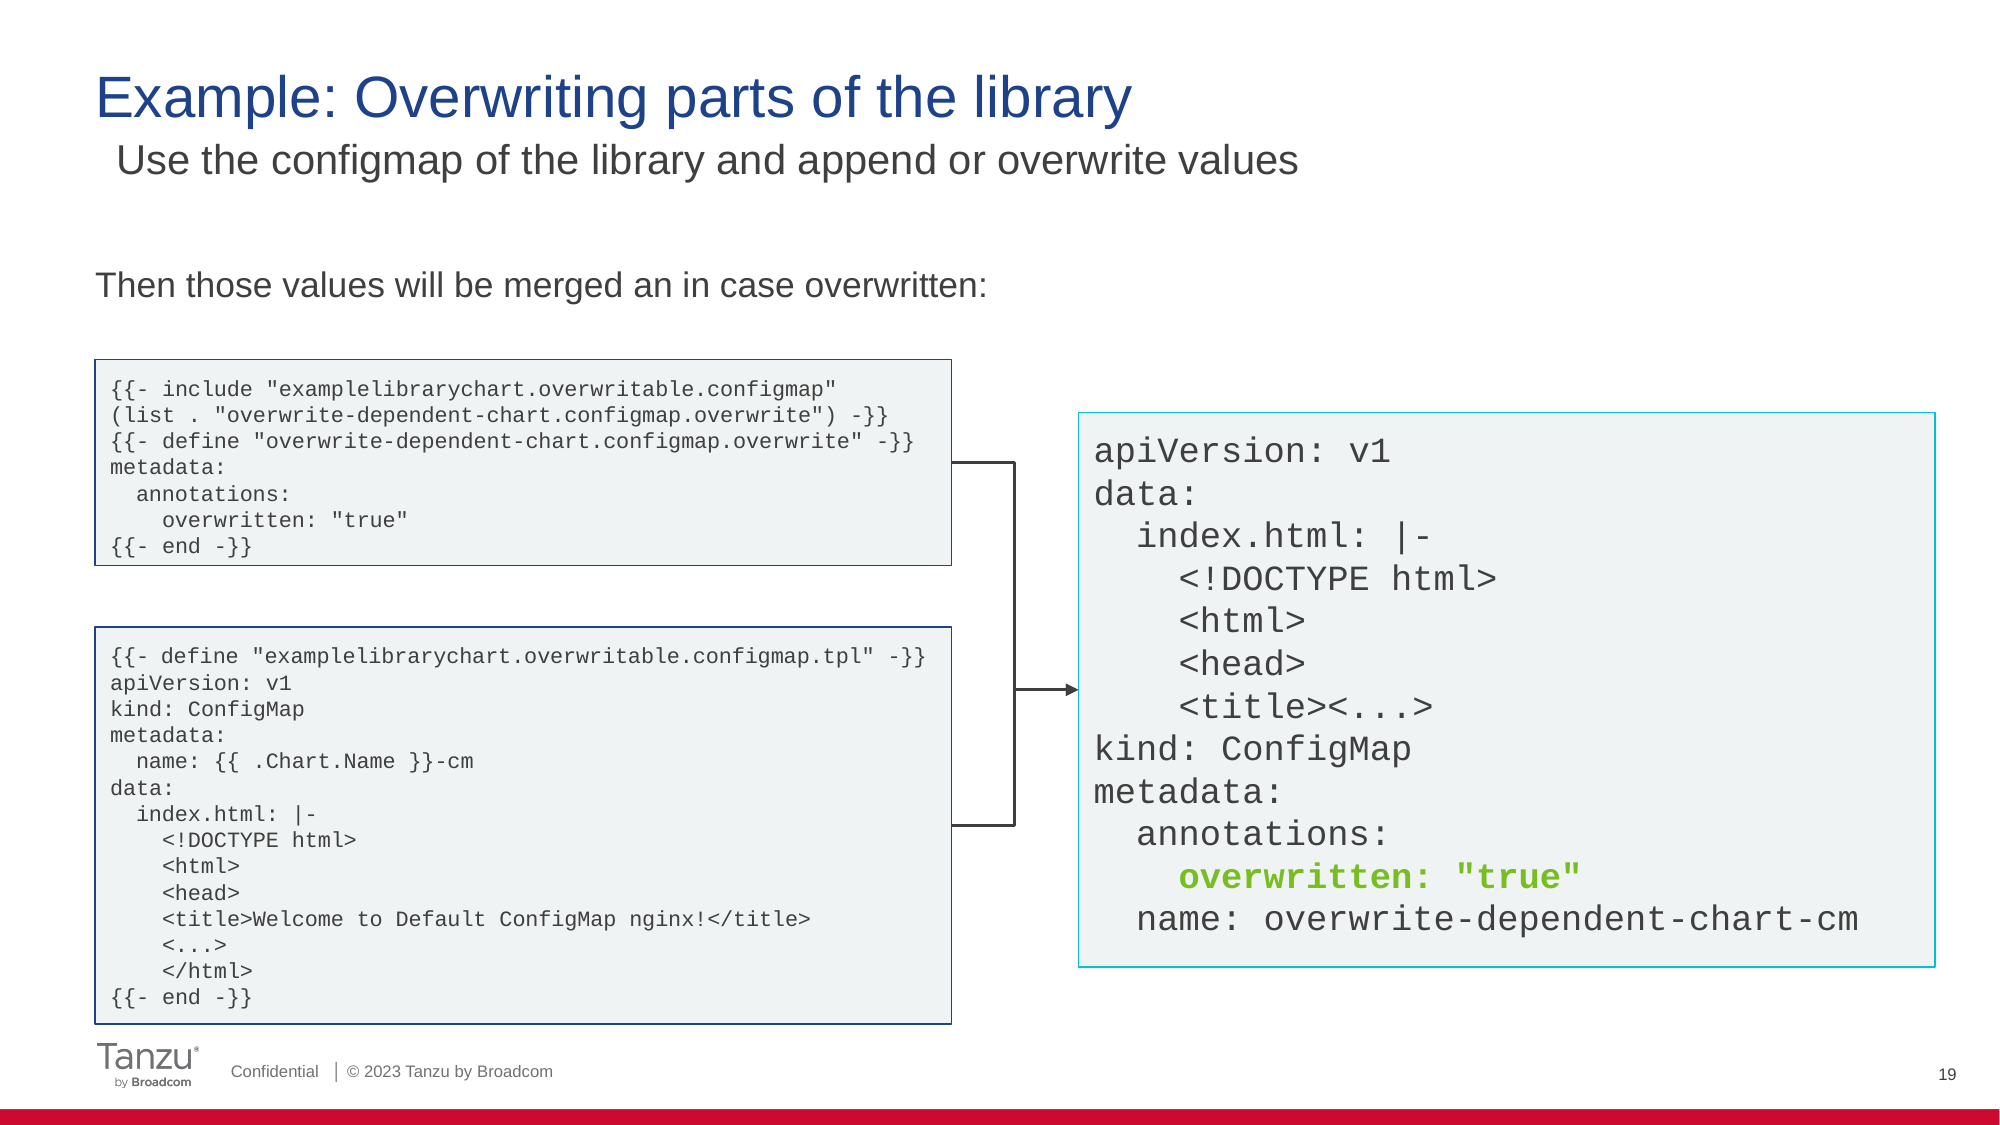

# Example: Overwriting parts of the library
Use the configmap of the library and append or overwrite values
Then those values will be merged an in case overwritten:
{{- include "examplelibrarychart.overwritable.configmap" (list . "overwrite-dependent-chart.configmap.overwrite") -}}
{{- define "overwrite-dependent-chart.configmap.overwrite" -}}
metadata:
 annotations:
 overwritten: "true"
{{- end -}}
apiVersion: v1
data:
 index.html: |-
 <!DOCTYPE html>
 <html>
 <head>
 <title><...>
kind: ConfigMap
metadata:
 annotations:
 overwritten: "true"
 name: overwrite-dependent-chart-cm
{{- define "examplelibrarychart.overwritable.configmap.tpl" -}}
apiVersion: v1
kind: ConfigMap
metadata:
 name: {{ .Chart.Name }}-cm
data:
 index.html: |-
 <!DOCTYPE html>
 <html>
 <head>
 <title>Welcome to Default ConfigMap nginx!</title>
 <...>
 </html>
{{- end -}}